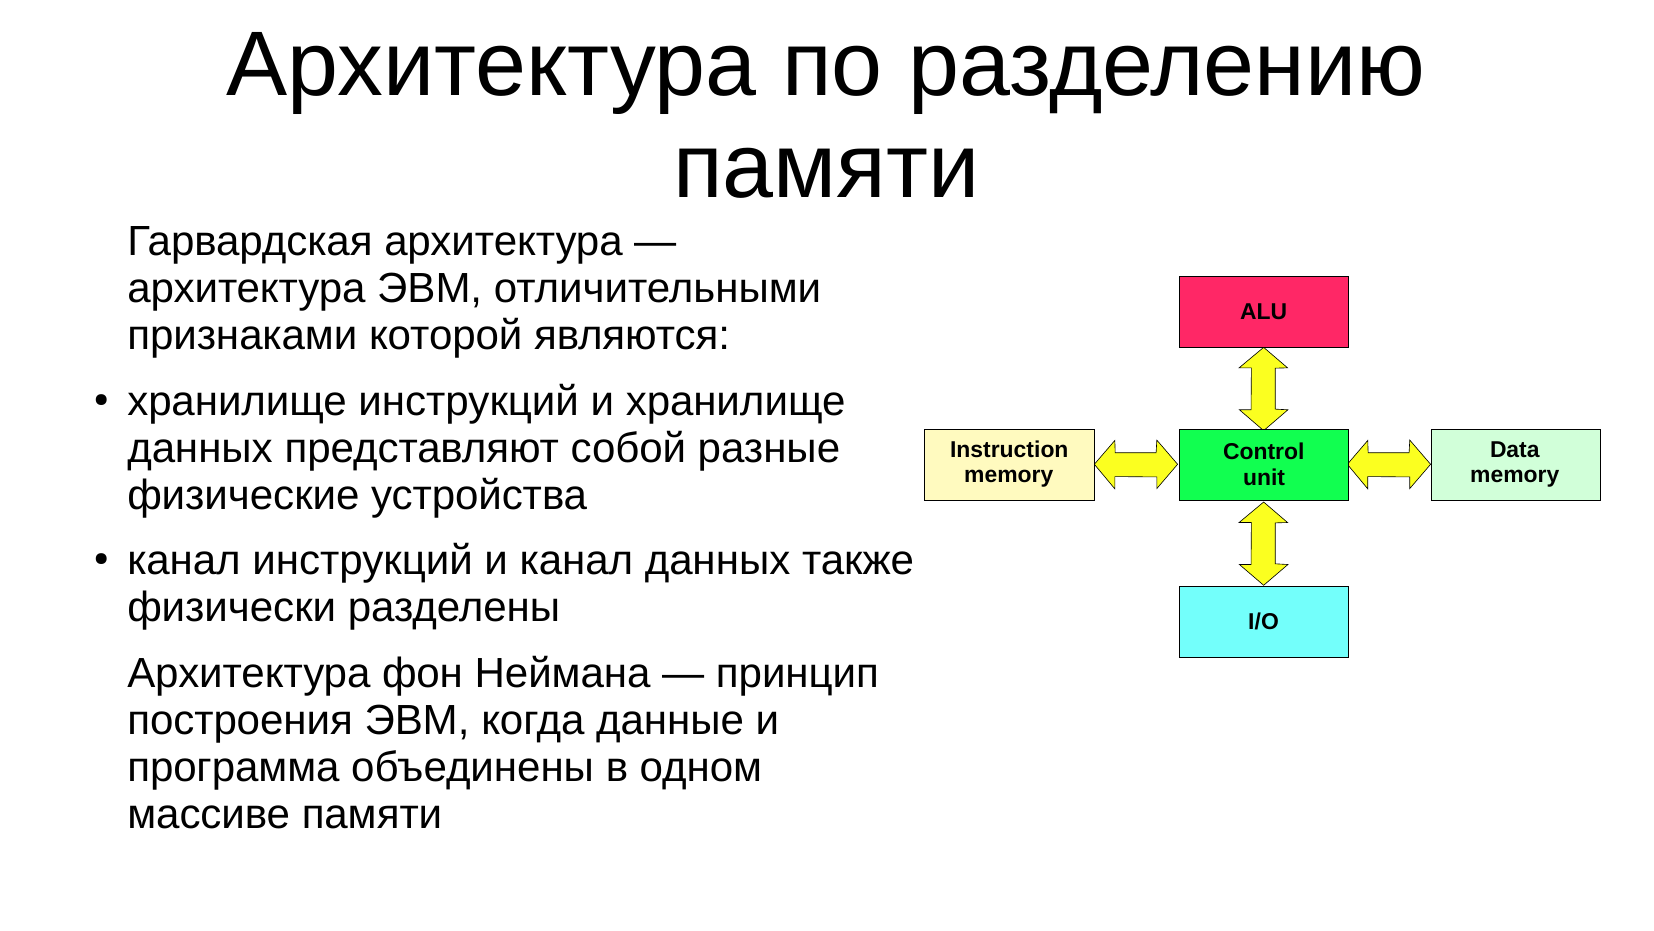

# Архитектура по разделению памяти
Гарвардская архитектура — архитектура ЭВМ, отличительными признаками которой являются:
хранилище инструкций и хранилище данных представляют собой разные физические устройства
канал инструкций и канал данных также физически разделены
Архитектура фон Неймана — принцип построения ЭВМ, когда данные и программа объединены в одном массиве памяти